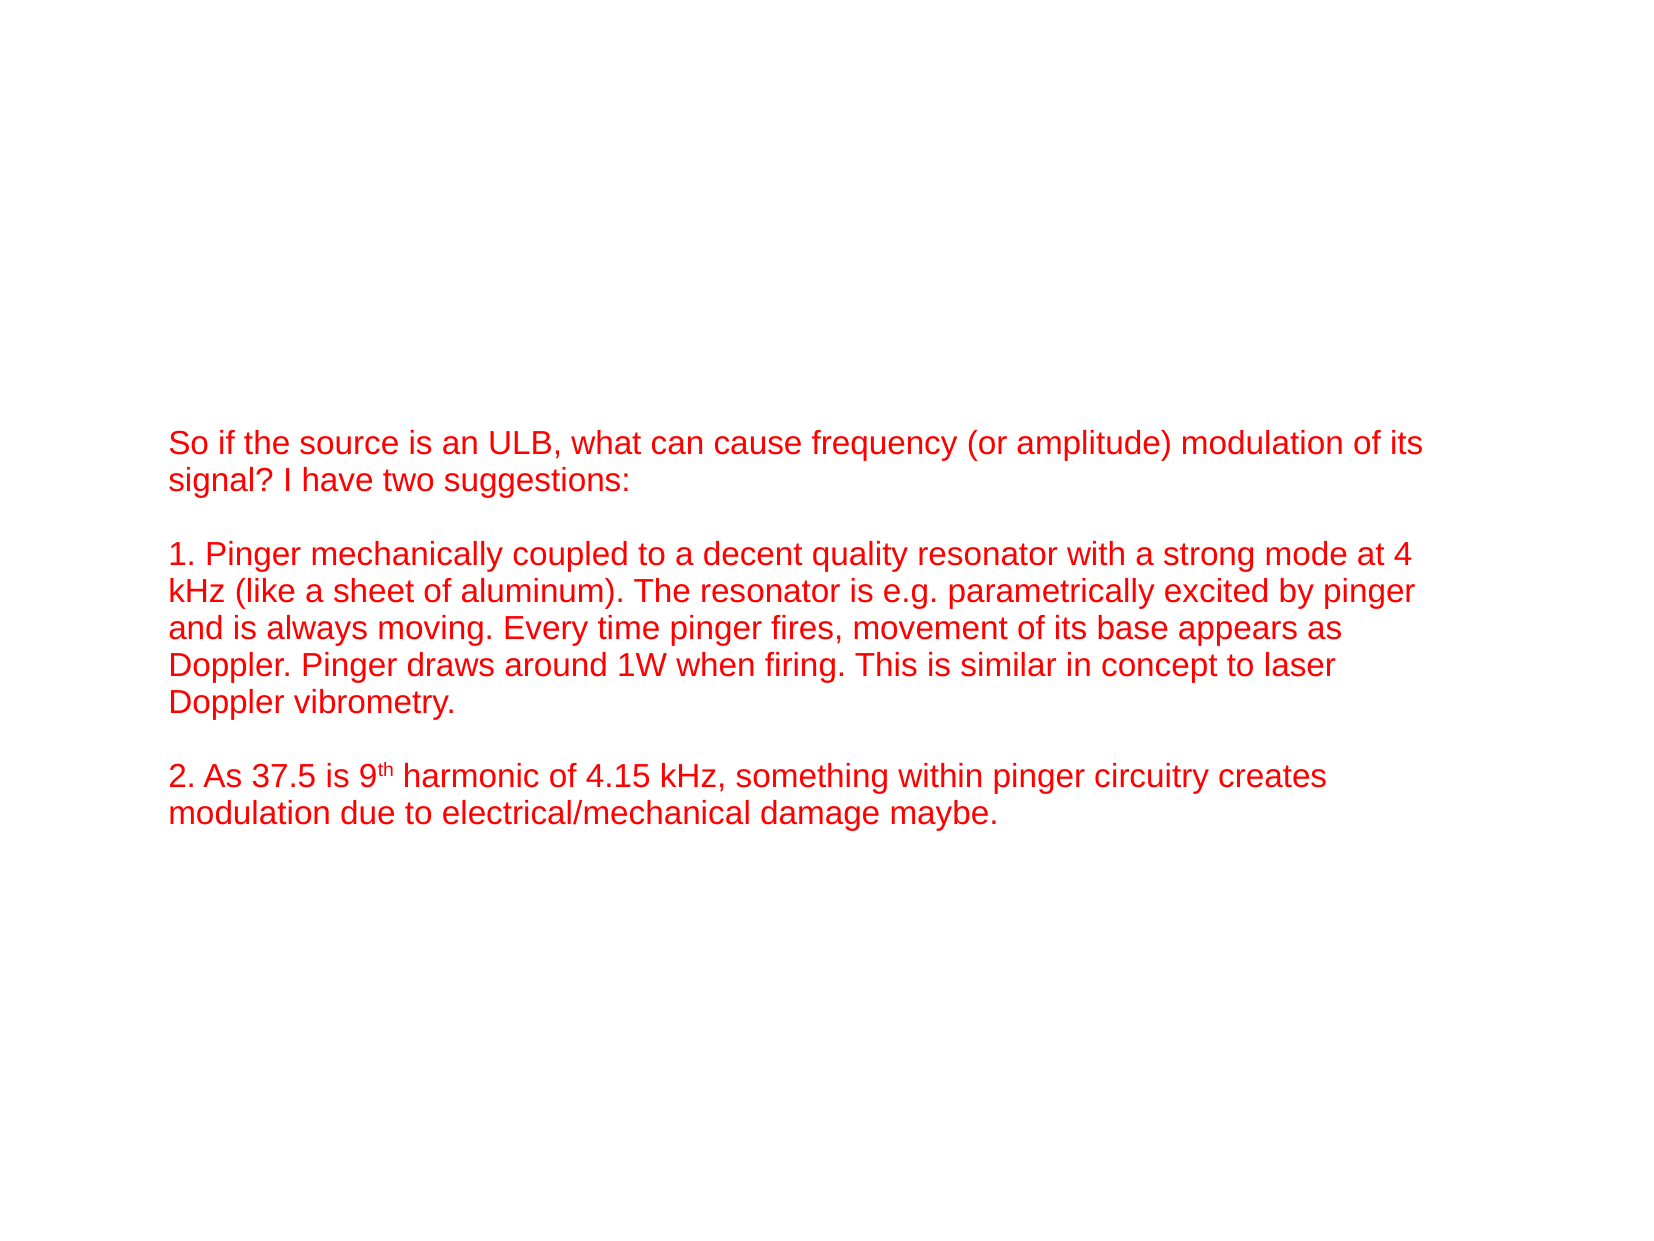

So if the source is an ULB, what can cause frequency (or amplitude) modulation of its signal? I have two suggestions:
1. Pinger mechanically coupled to a decent quality resonator with a strong mode at 4 kHz (like a sheet of aluminum). The resonator is e.g. parametrically excited by pinger and is always moving. Every time pinger fires, movement of its base appears as Doppler. Pinger draws around 1W when firing. This is similar in concept to laser Doppler vibrometry.
2. As 37.5 is 9th harmonic of 4.15 kHz, something within pinger circuitry creates modulation due to electrical/mechanical damage maybe.